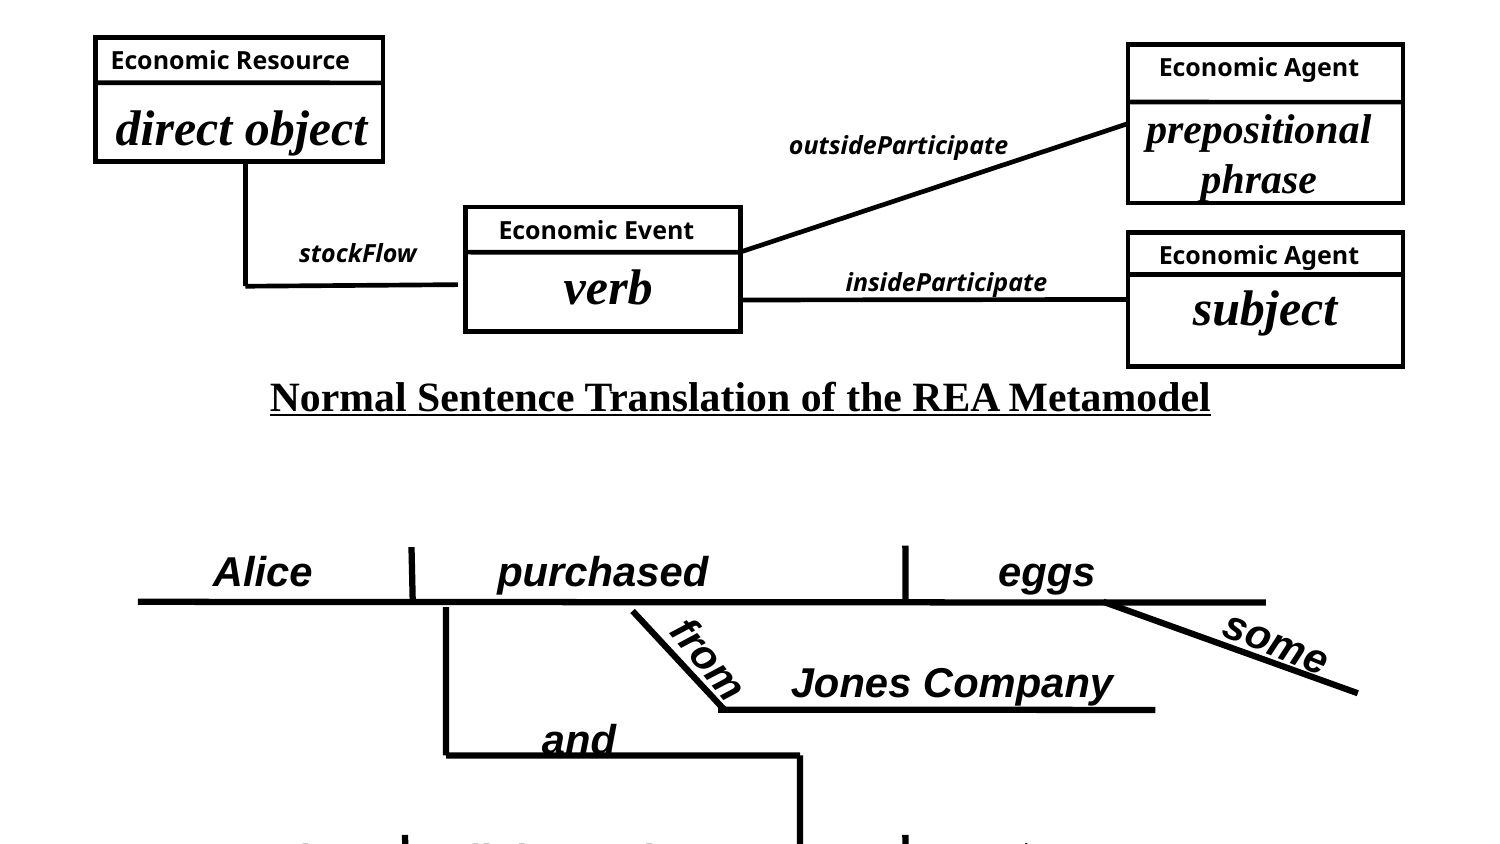

Economic Resource
Economic Agent
direct object
prepositional phrase
outsideParticipate
Economic Event
stockFlow
Economic Agent
verb
insideParticipate
subject
Normal Sentence Translation of the REA Metamodel
Alice
purchased
eggs
some
from
Jones Company
and
Carol
disbursed
$20.60
to
Jones Company
Transactions Diagrammed as an REA-Patterned Compound Sentence